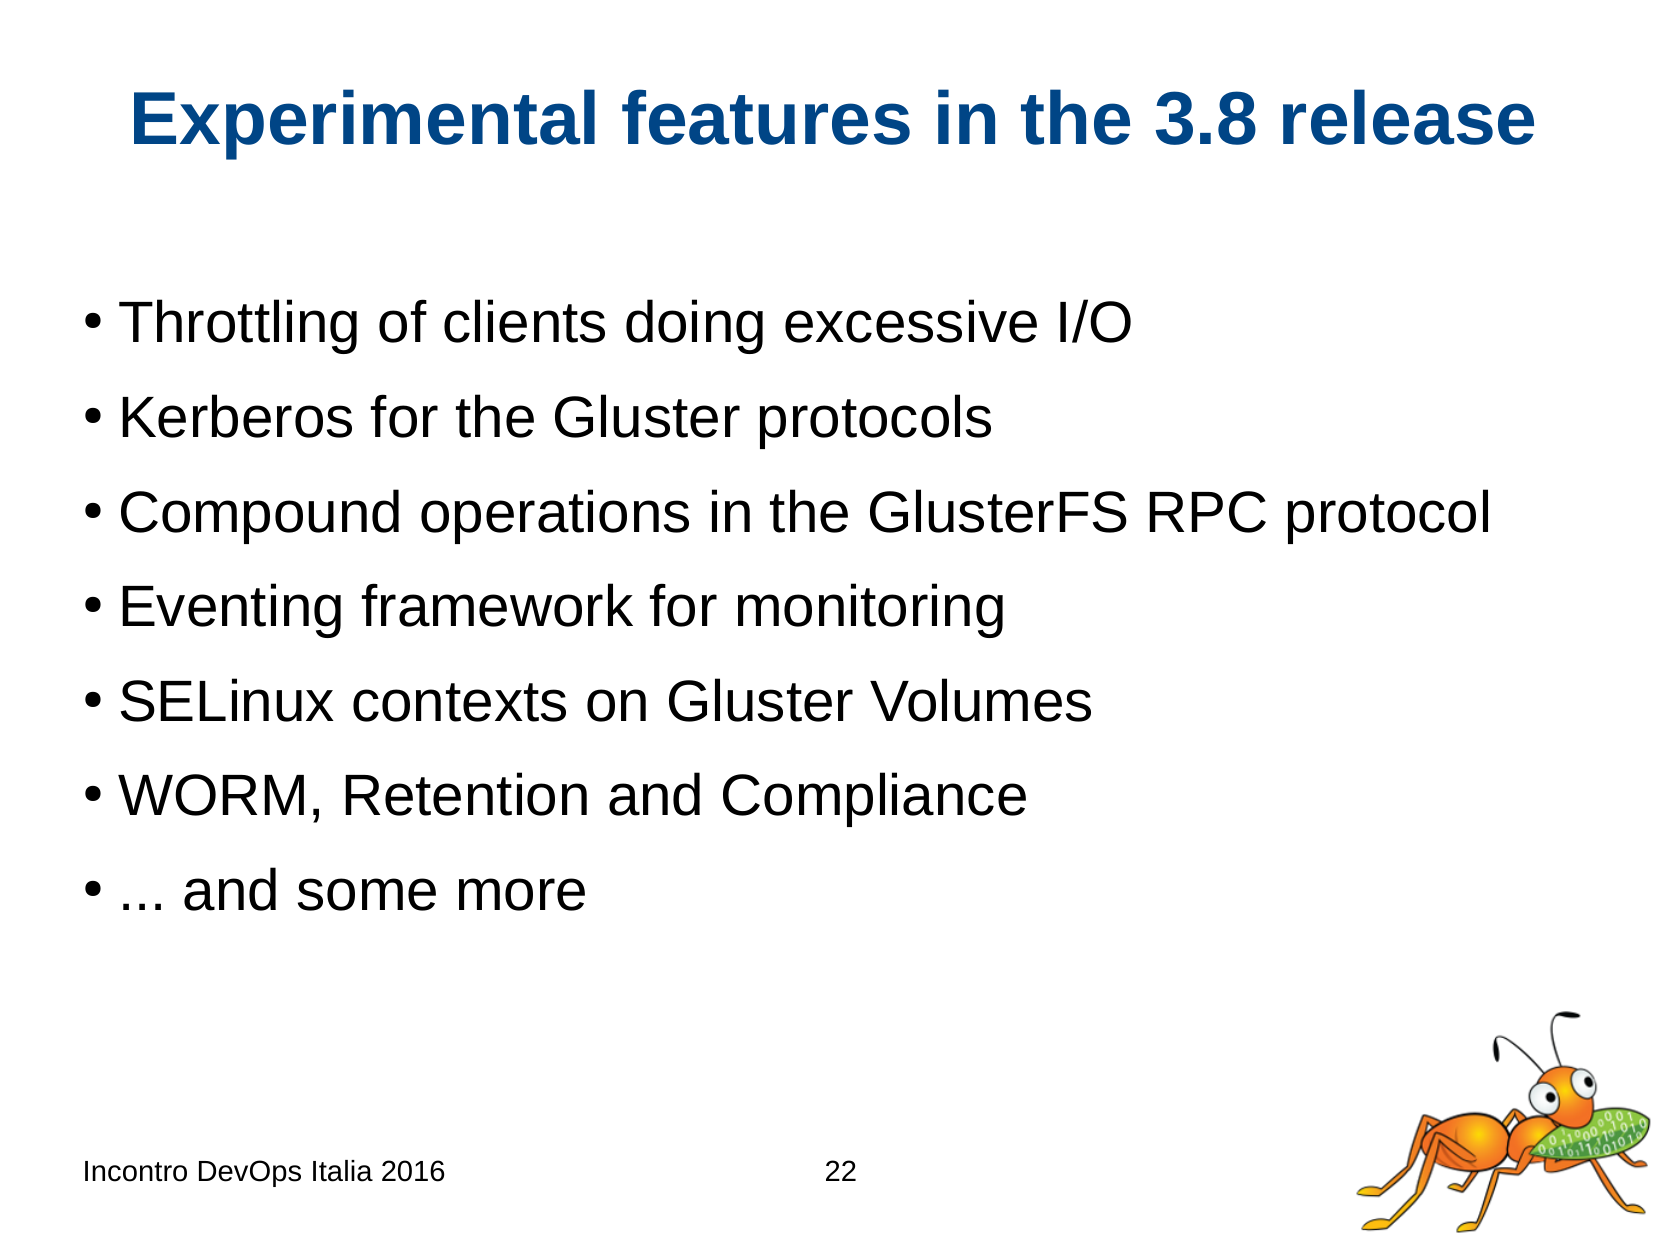

Experimental features in the 3.8 release
# Throttling of clients doing excessive I/O
Kerberos for the Gluster protocols
Compound operations in the GlusterFS RPC protocol
Eventing framework for monitoring
SELinux contexts on Gluster Volumes
WORM, Retention and Compliance
... and some more
FOSDEM, 31 January 2015
22